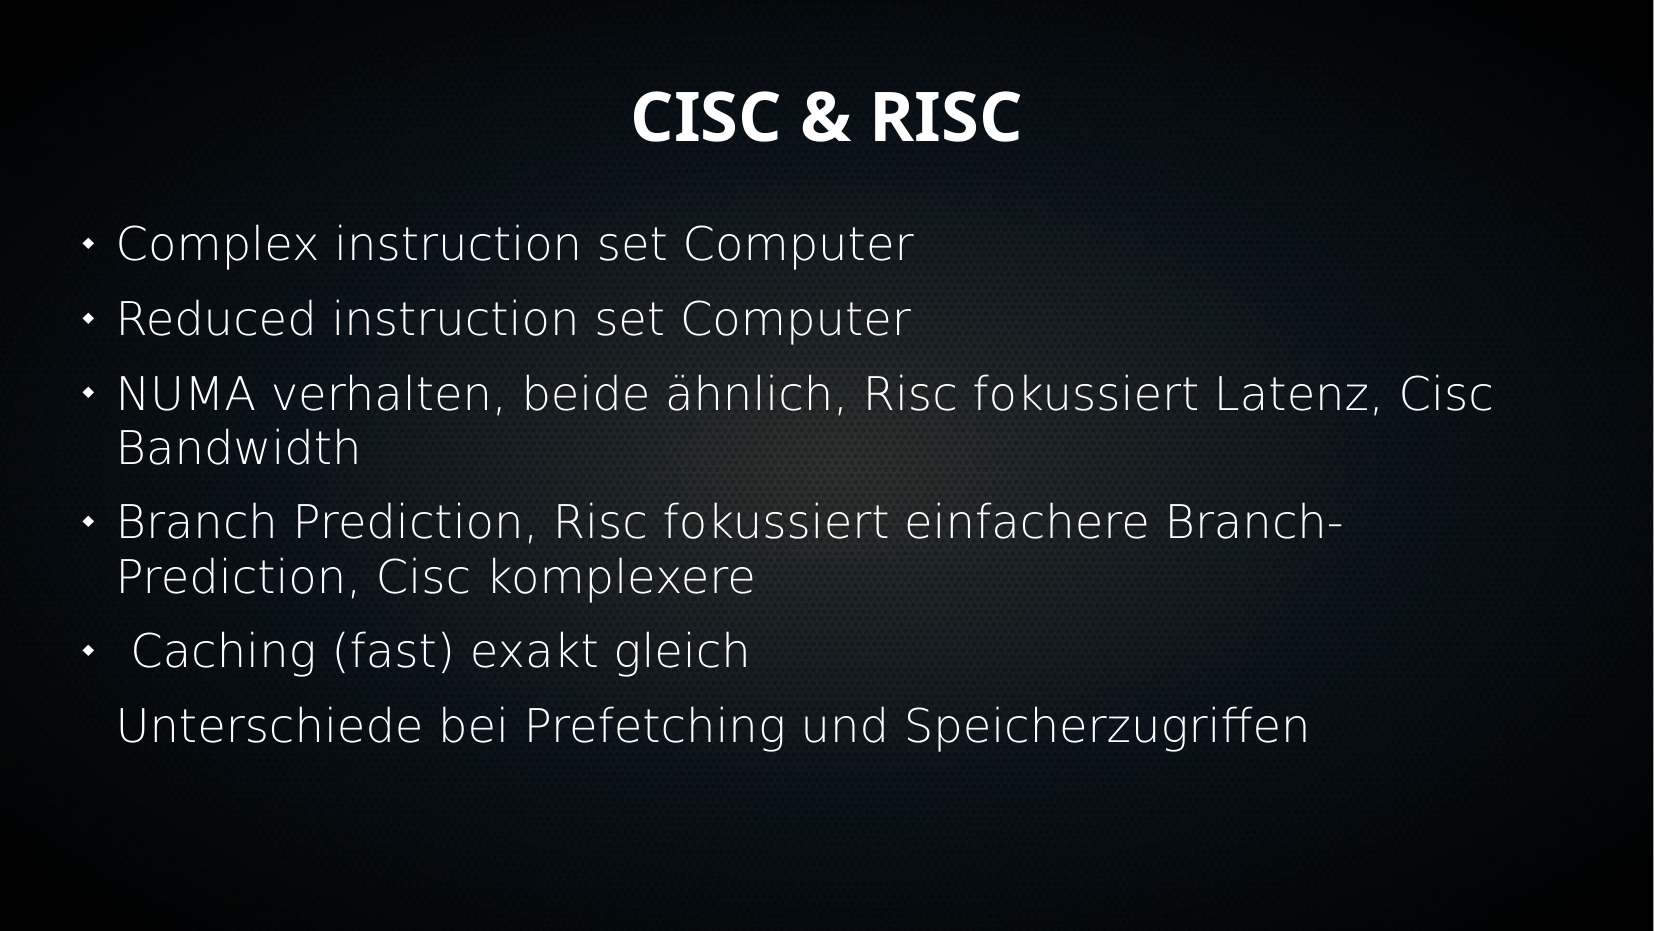

# CISC & RISC
Complex instruction set Computer
Reduced instruction set Computer
NUMA verhalten, beide ähnlich, Risc fokussiert Latenz, Cisc Bandwidth
Branch Prediction, Risc fokussiert einfachere Branch-Prediction, Cisc komplexere
 Caching (fast) exakt gleich
Unterschiede bei Prefetching und Speicherzugriffen